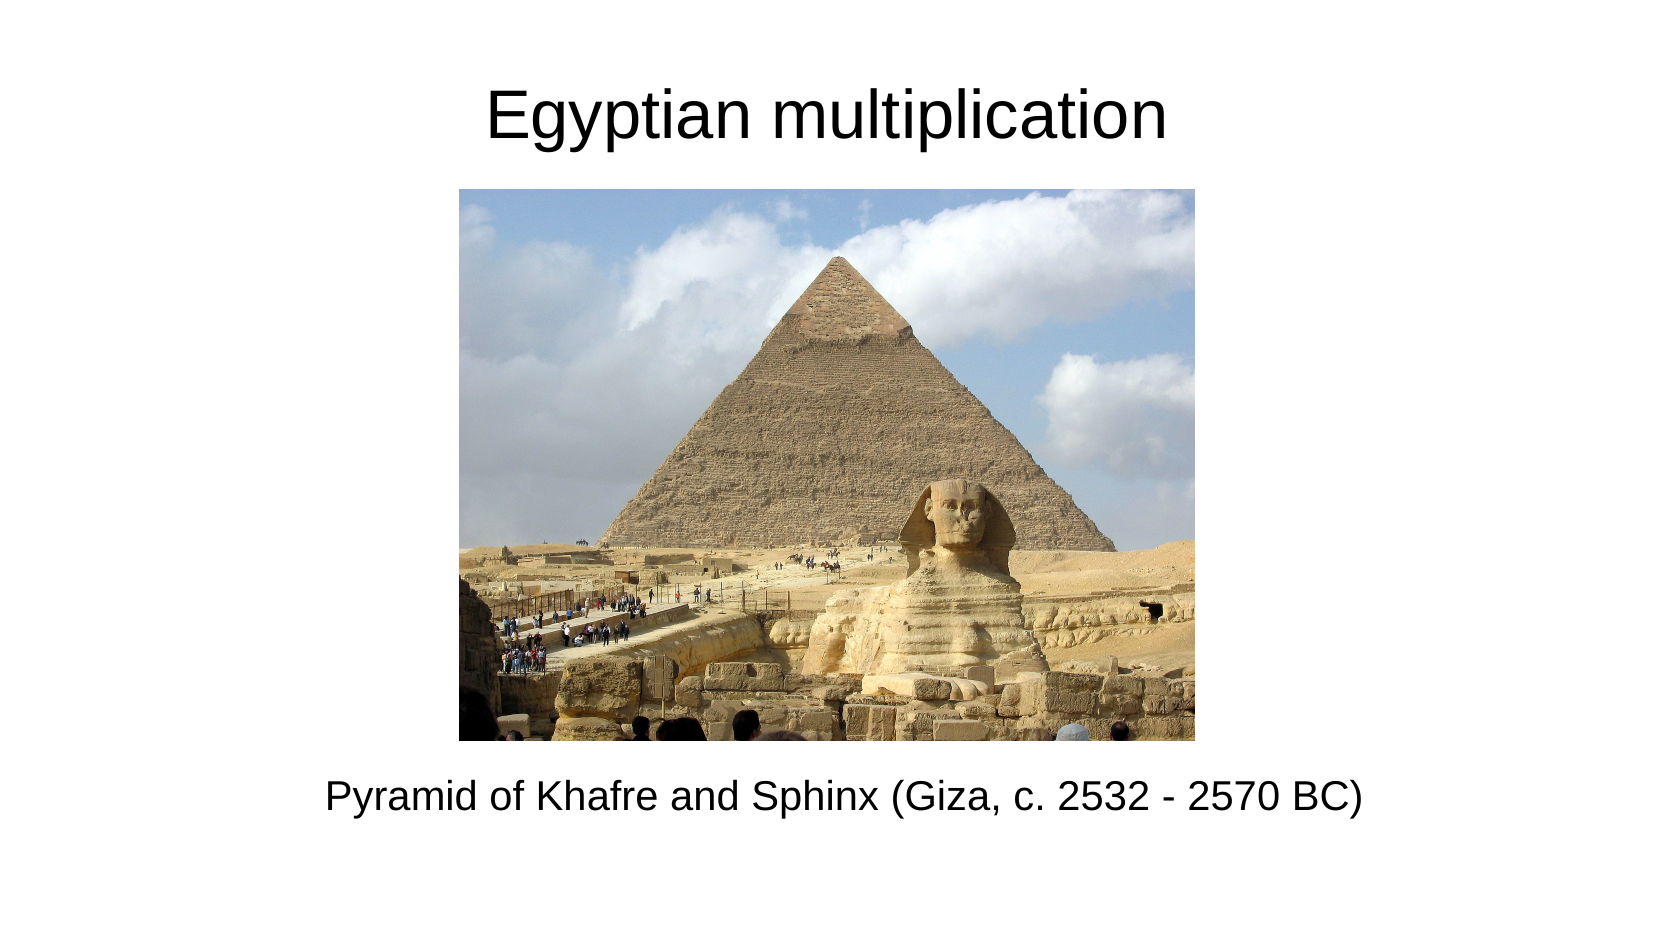

Egyptian multiplication
# Pyramid of Khafre and Sphinx (Giza, c. 2532 - 2570 BC)